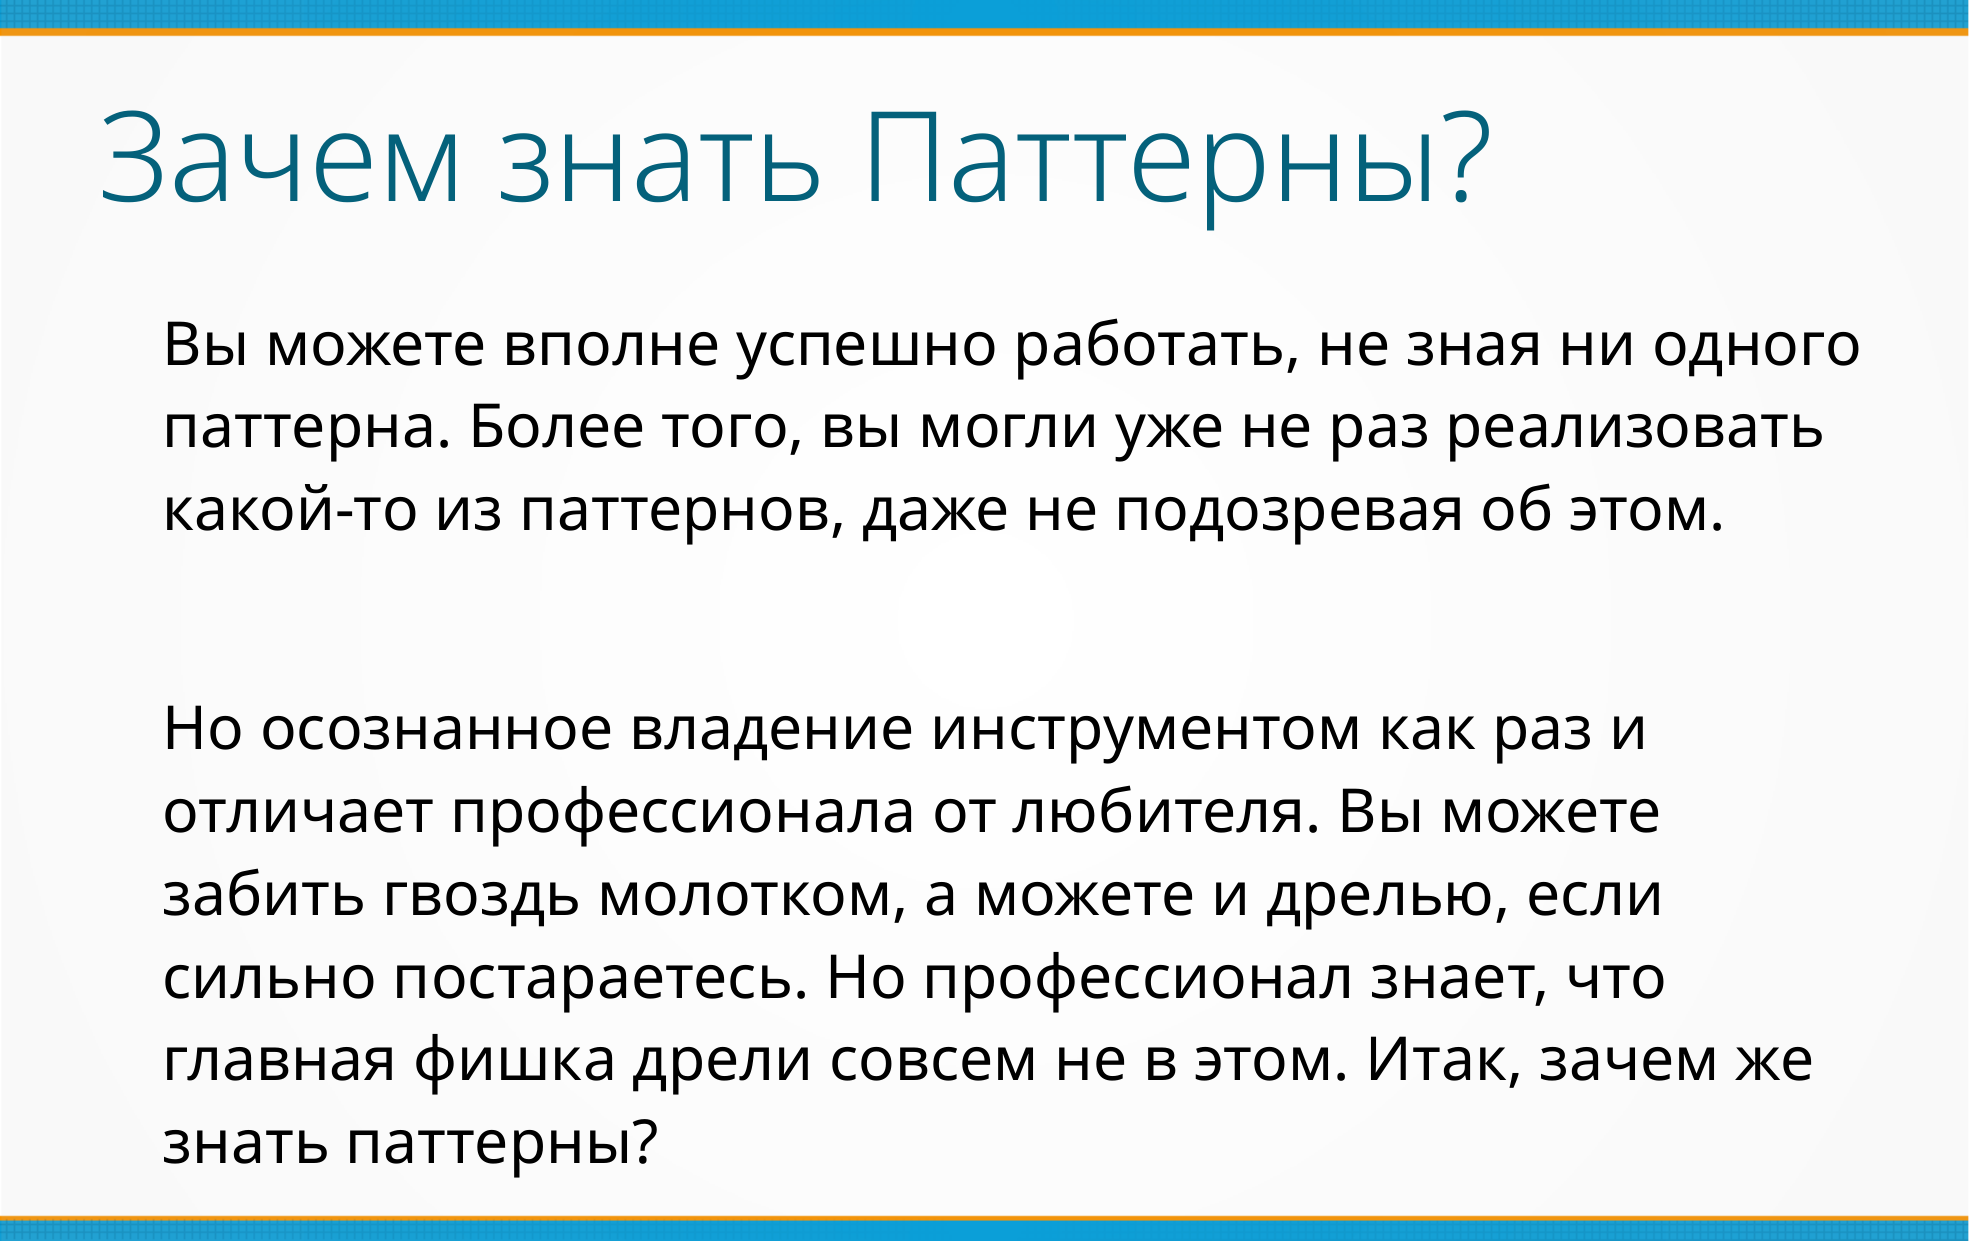

# Зачем знать Паттерны?
Вы можете вполне успешно работать, не зная ни одного паттерна. Более того, вы могли уже не раз реализовать какой-то из паттернов, даже не подозревая об этом.
Но осознанное владение инструментом как раз и отличает профессионала от любителя. Вы можете забить гвоздь молотком, а можете и дрелью, если сильно постараетесь. Но профессионал знает, что главная фишка дрели совсем не в этом. Итак, зачем же знать паттерны?